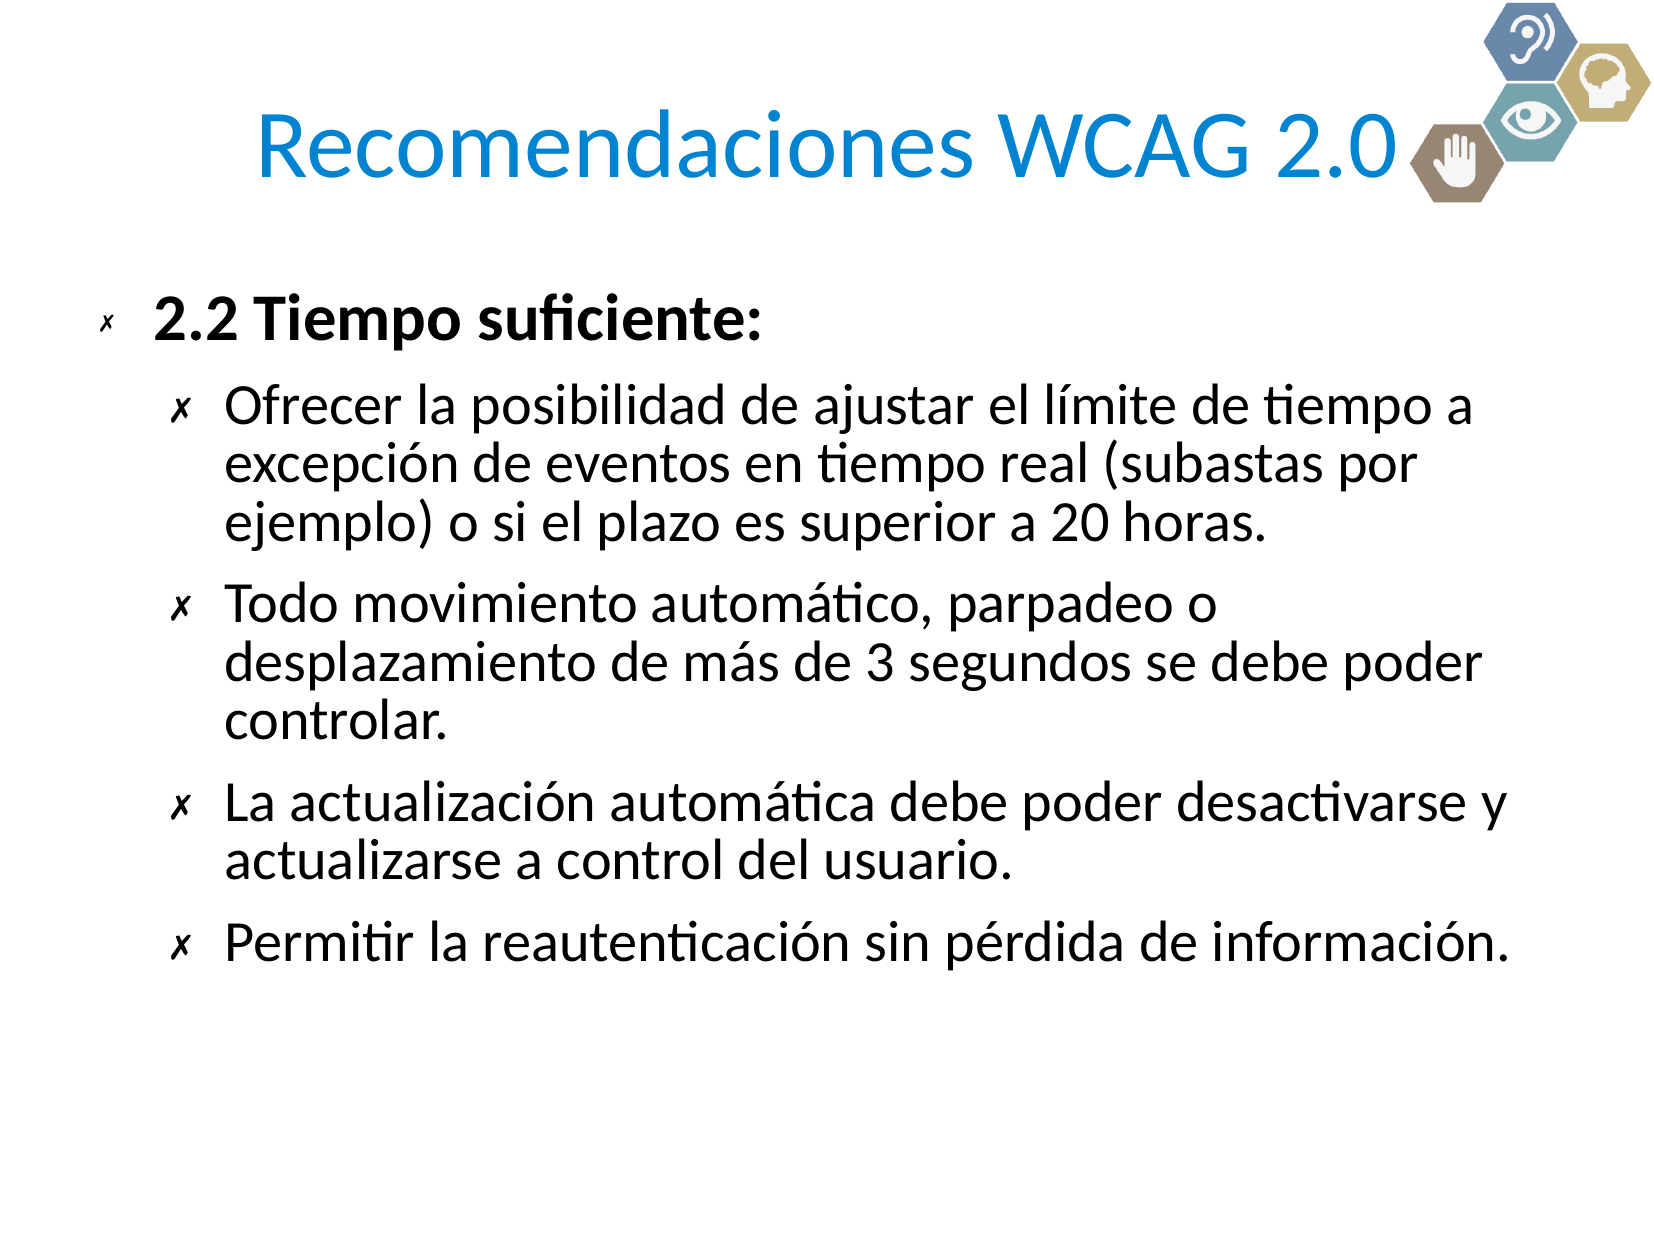

# Recomendaciones WCAG 2.0
2.2 Tiempo suficiente:
Ofrecer la posibilidad de ajustar el límite de tiempo a excepción de eventos en tiempo real (subastas por ejemplo) o si el plazo es superior a 20 horas.
Todo movimiento automático, parpadeo o desplazamiento de más de 3 segundos se debe poder controlar.
La actualización automática debe poder desactivarse y actualizarse a control del usuario.
Permitir la reautenticación sin pérdida de información.